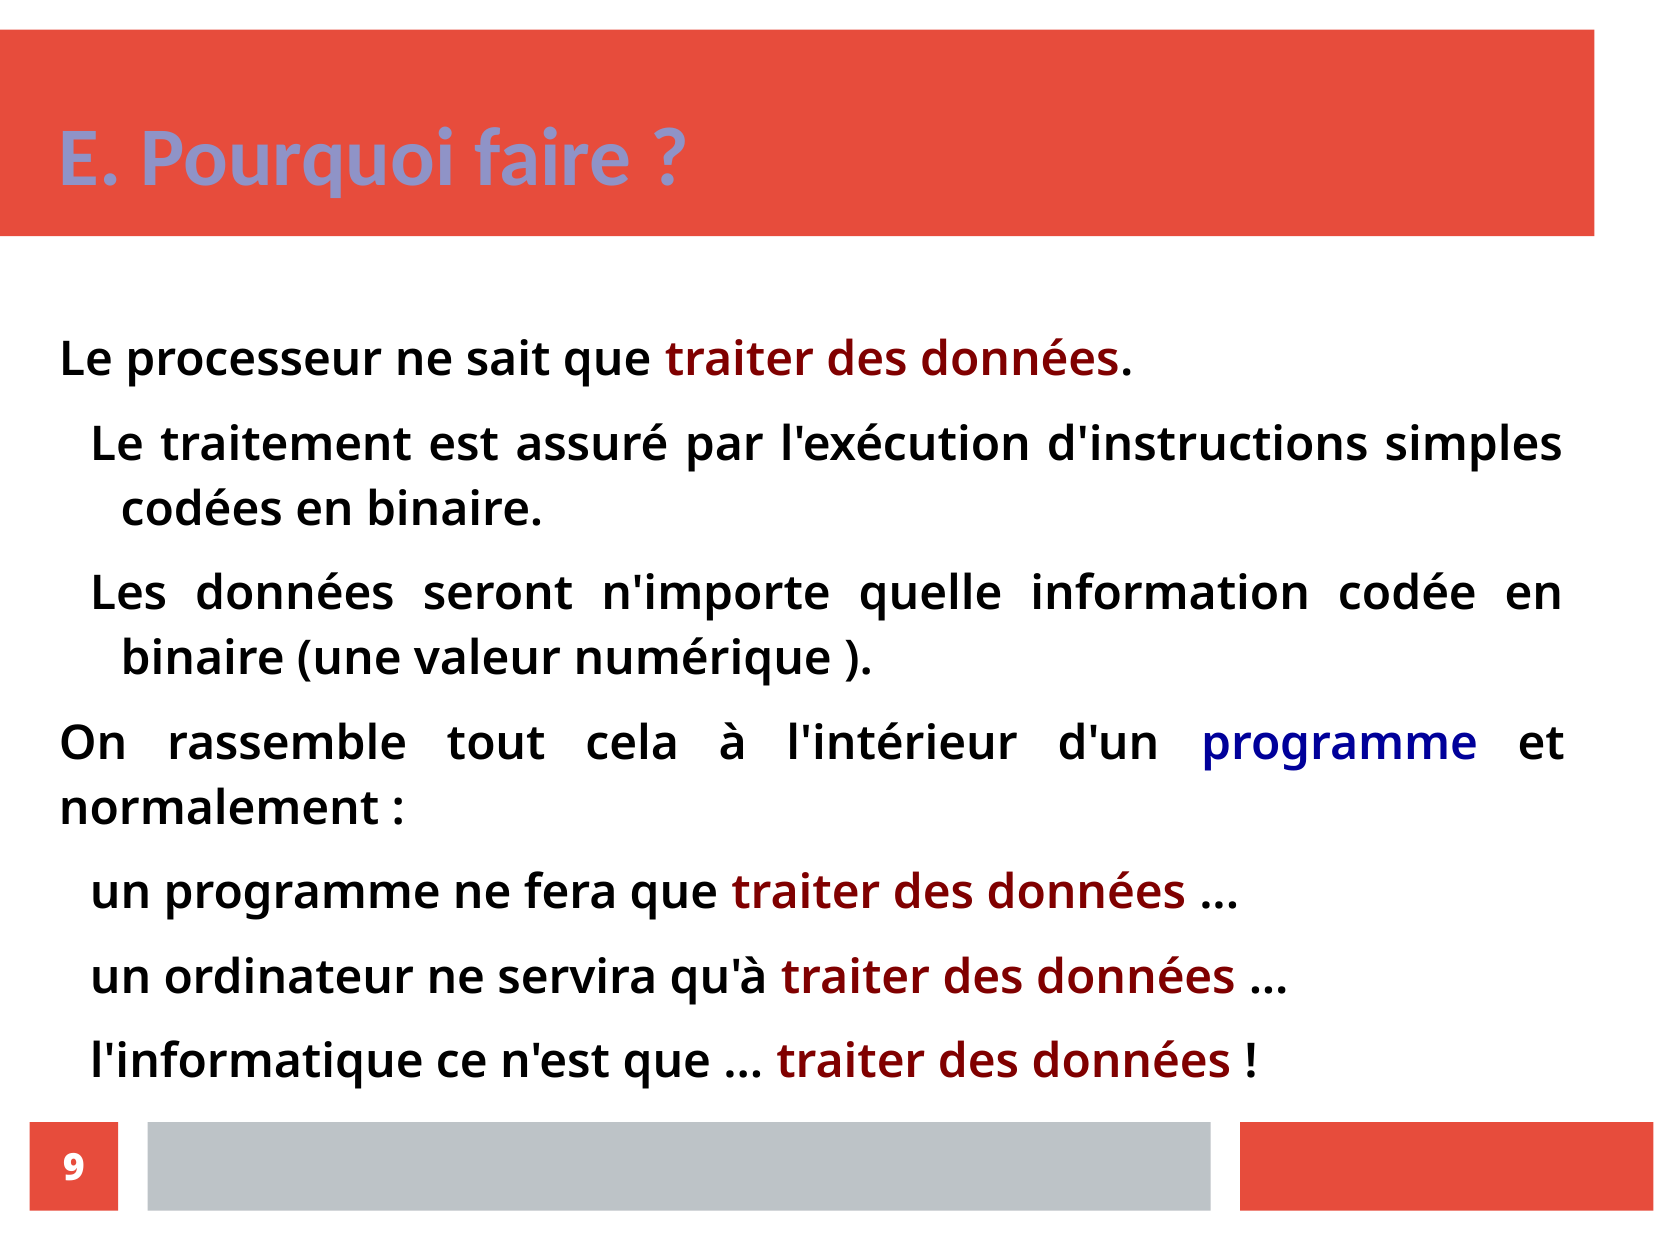

# E. Pourquoi faire ?
Le processeur ne sait que traiter des données.
Le traitement est assuré par l'exécution d'instructions simples codées en binaire.
Les données seront n'importe quelle information codée en binaire (une valeur numérique ).
On rassemble tout cela à l'intérieur d'un programme et normalement :
un programme ne fera que traiter des données ...
un ordinateur ne servira qu'à traiter des données ...
l'informatique ce n'est que ... traiter des données !
9